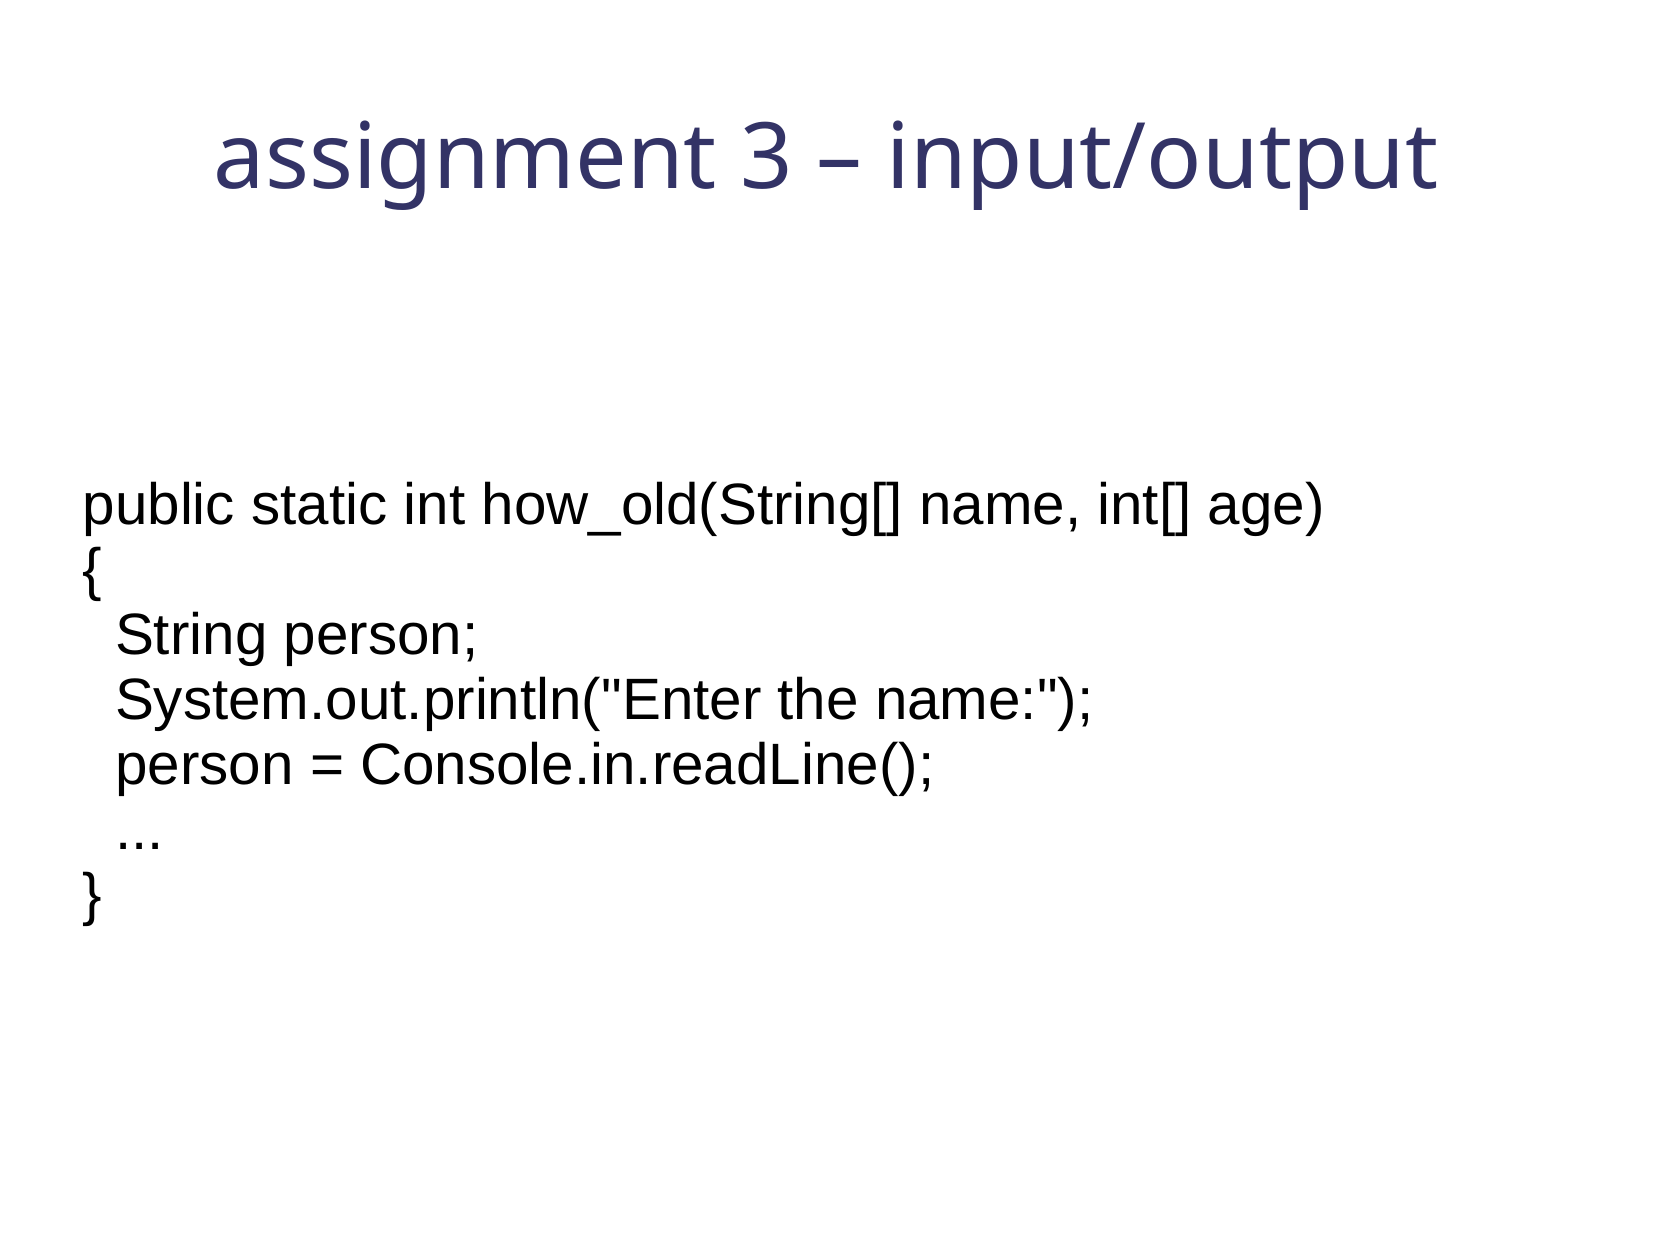

# assignment 3 – input/output
public static int how_old(String[] name, int[] age)
{
 String person;
 System.out.println("Enter the name:");
 person = Console.in.readLine();
 ...
}